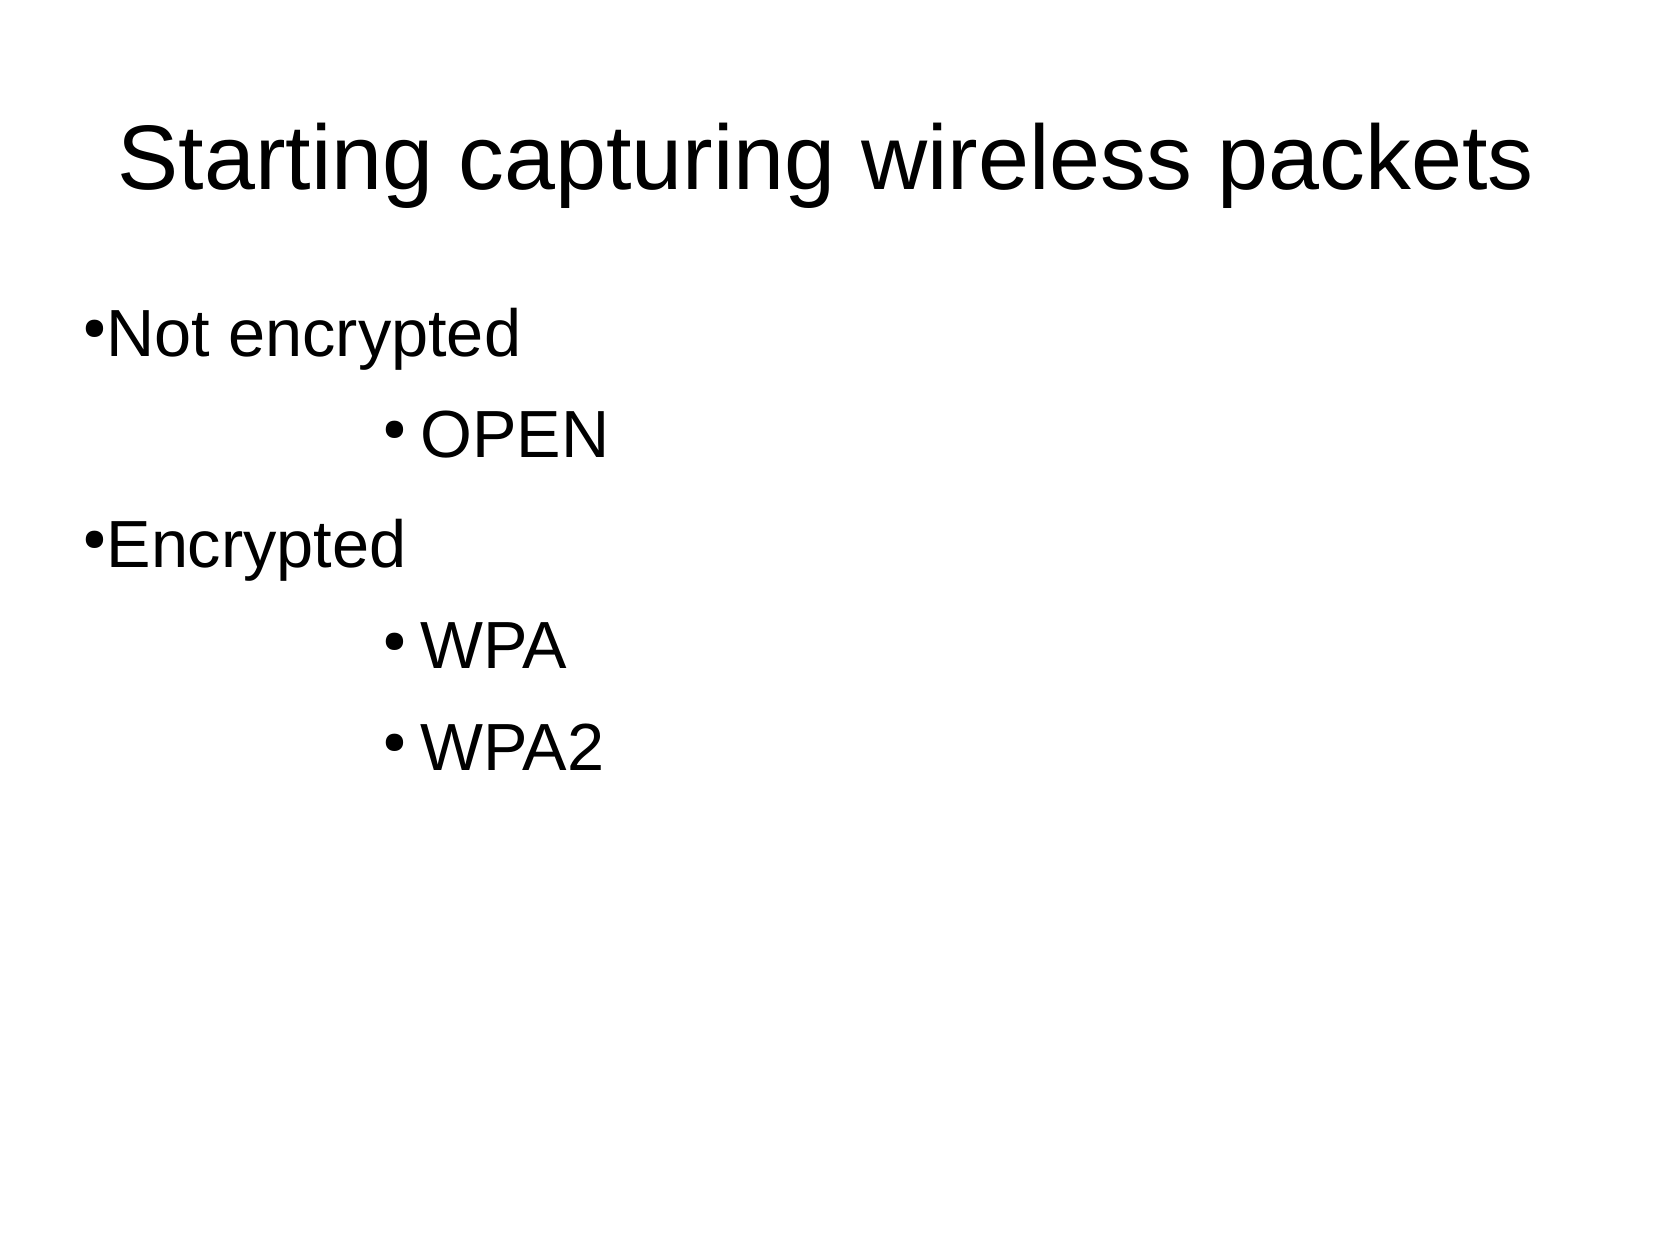

# Starting capturing wireless packets
Not encrypted
OPEN
Encrypted
WPA
WPA2